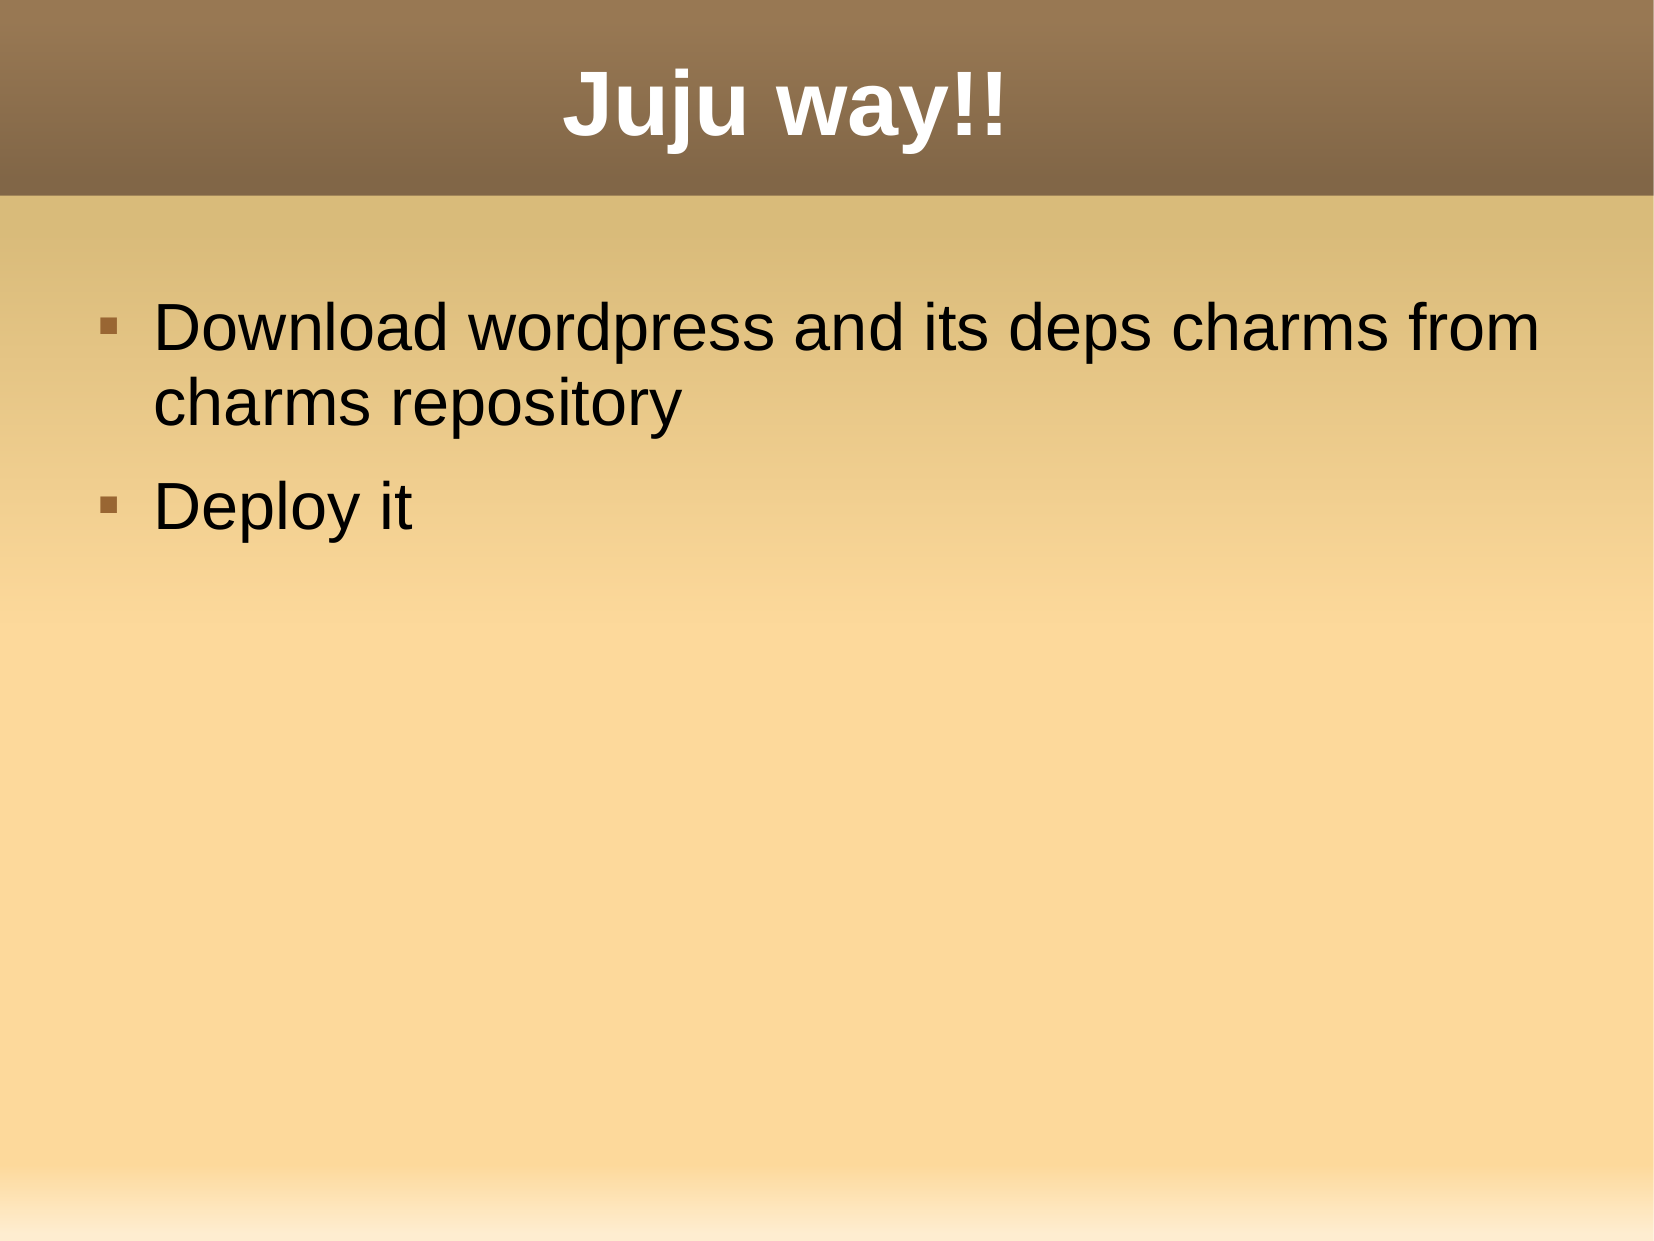

# Juju way!!
Download wordpress and its deps charms from charms repository
Deploy it